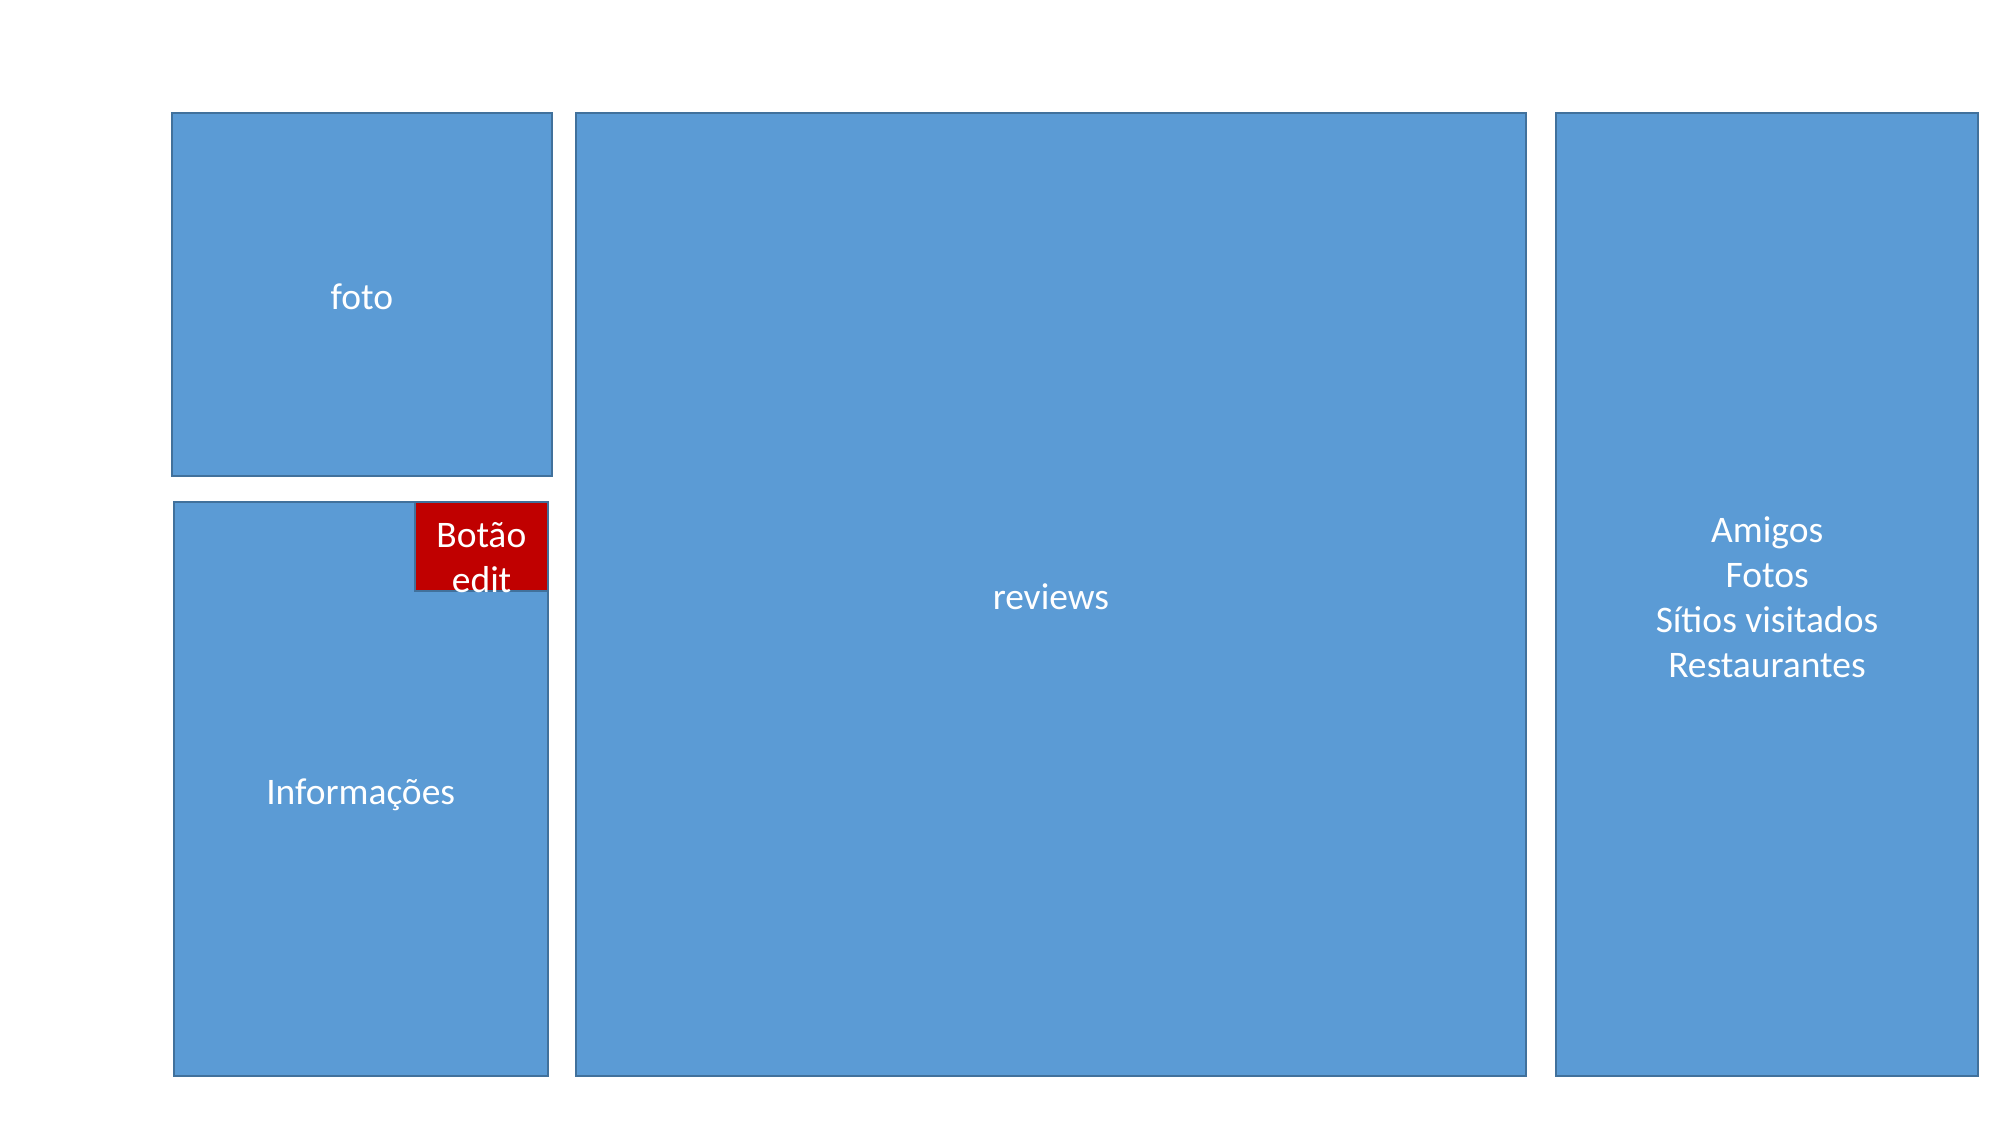

foto
reviews
Amigos
Fotos
Sítios visitados
Restaurantes
Informações
Botão edit